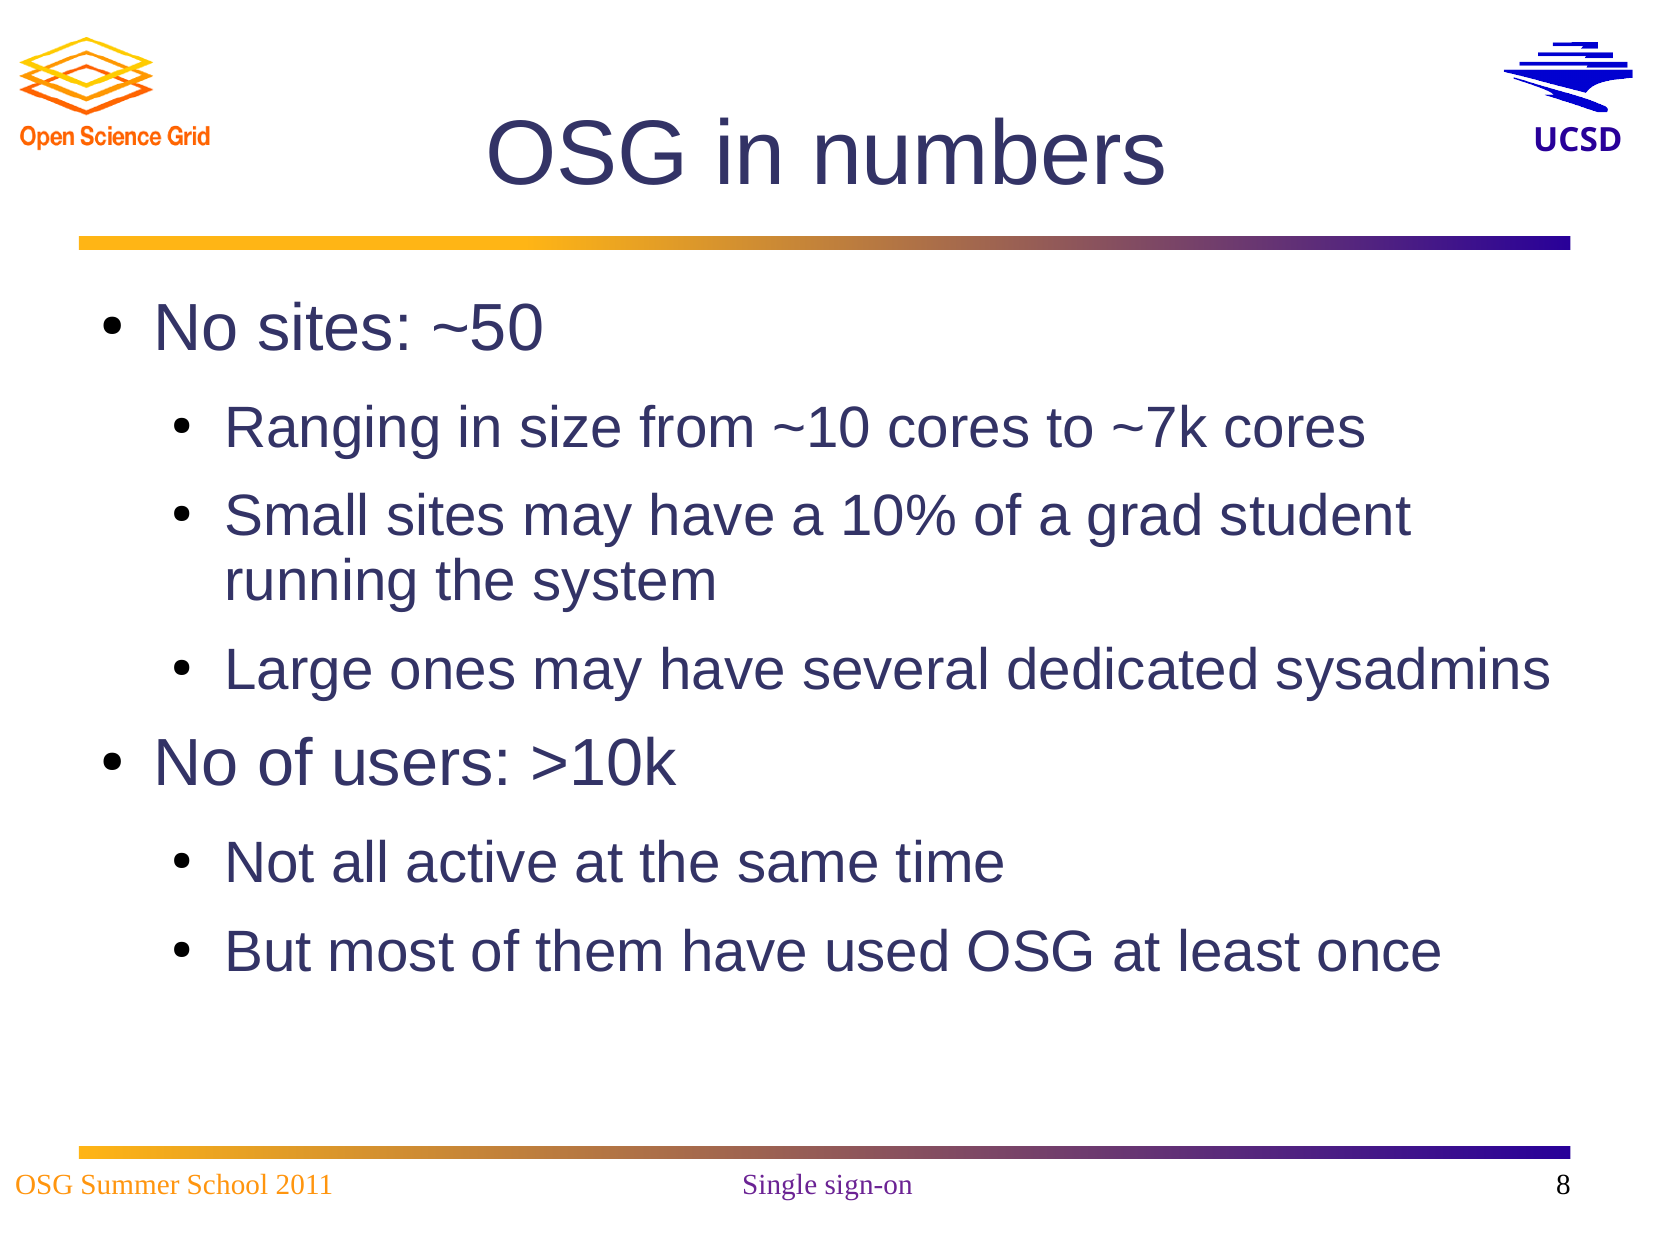

# OSG in numbers
No sites: ~50
Ranging in size from ~10 cores to ~7k cores
Small sites may have a 10% of a grad student running the system
Large ones may have several dedicated sysadmins
No of users: >10k
Not all active at the same time
But most of them have used OSG at least once
OSG Summer School 2011
Single sign-on
8